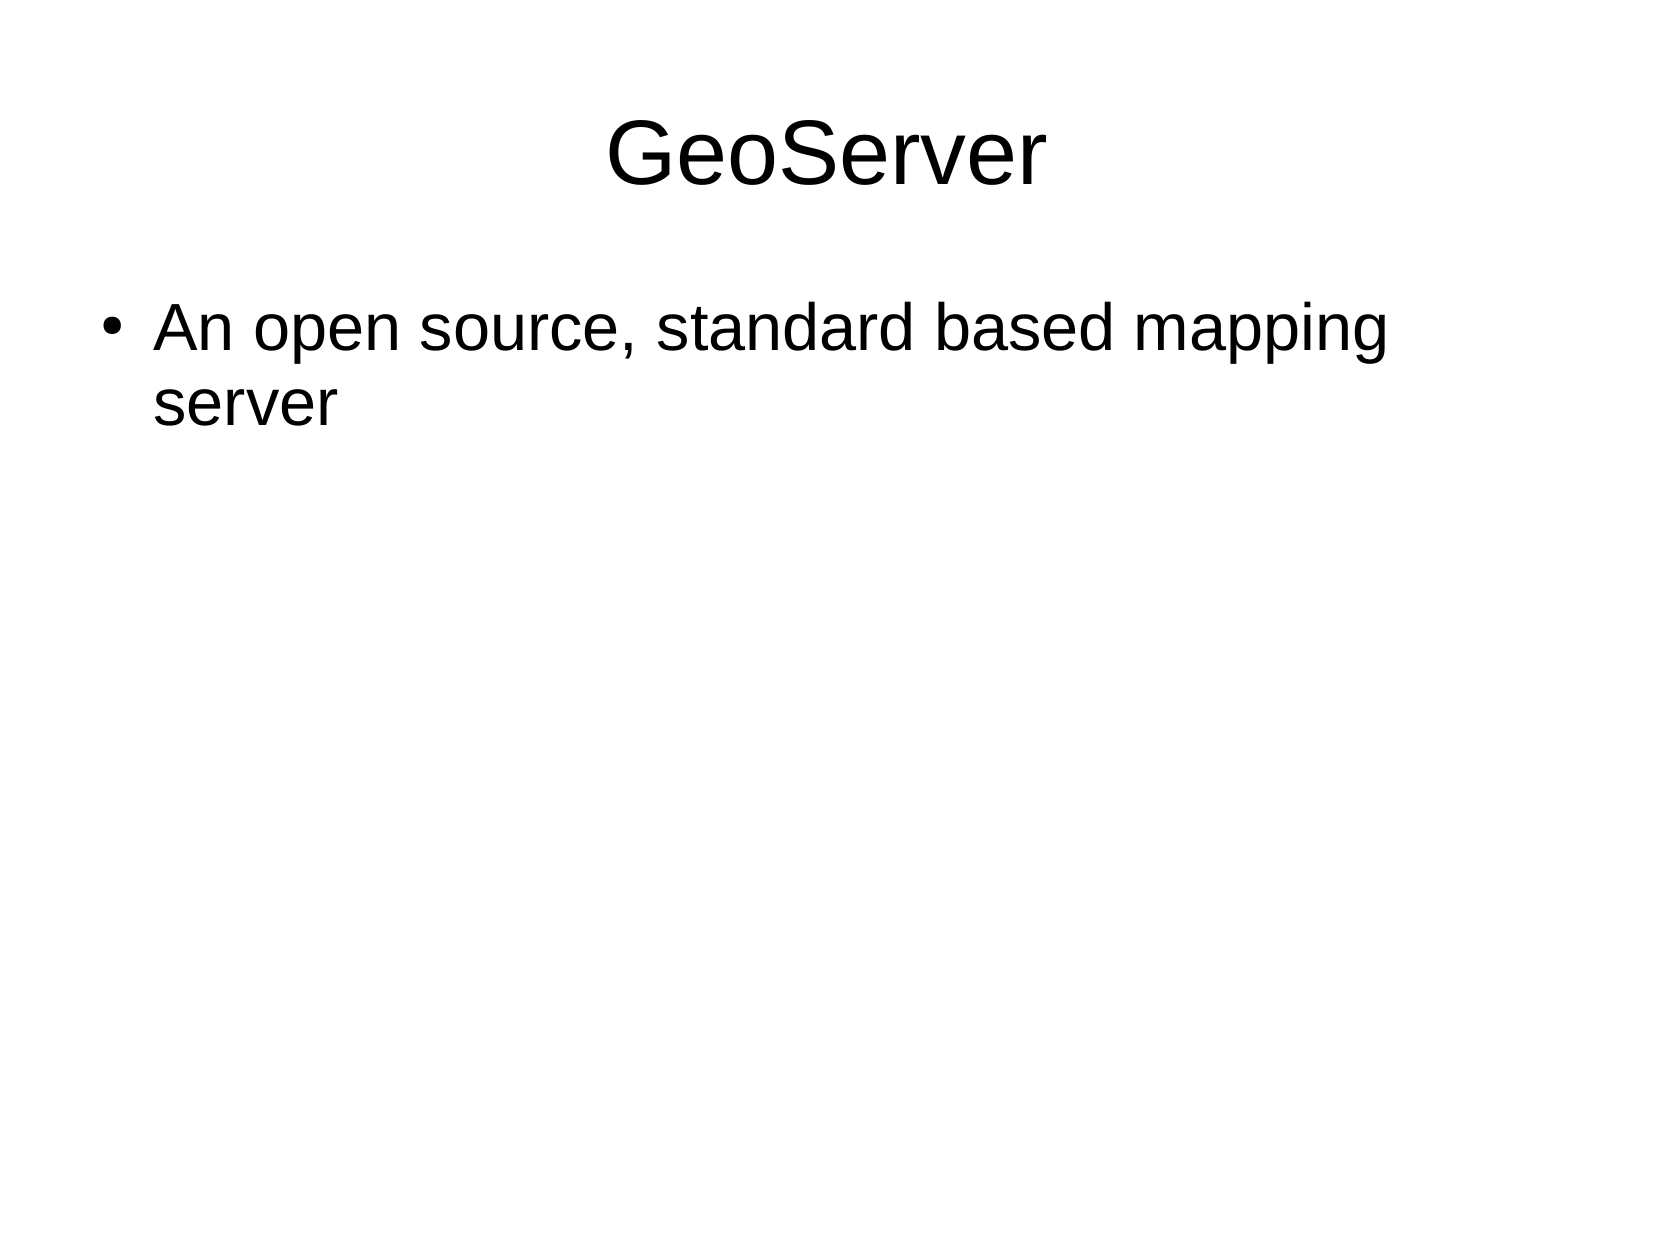

# GeoServer
An open source, standard based mapping server